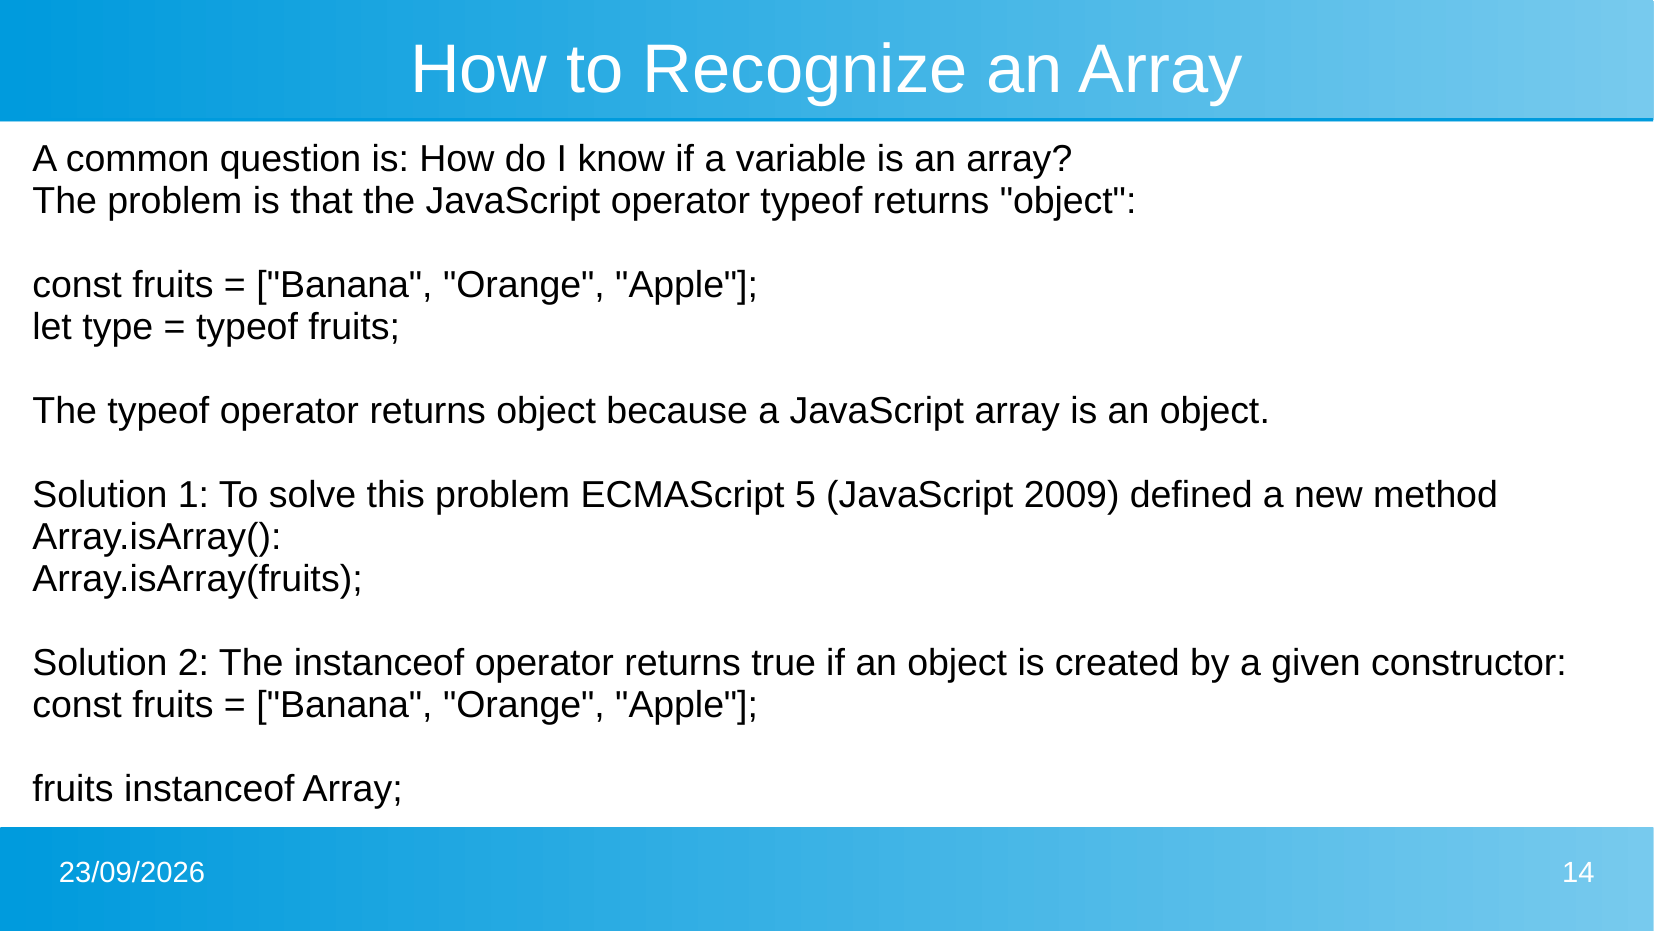

# How to Recognize an Array
A common question is: How do I know if a variable is an array?
The problem is that the JavaScript operator typeof returns "object":
const fruits = ["Banana", "Orange", "Apple"];
let type = typeof fruits;
The typeof operator returns object because a JavaScript array is an object.
Solution 1: To solve this problem ECMAScript 5 (JavaScript 2009) defined a new method Array.isArray():
Array.isArray(fruits);
Solution 2: The instanceof operator returns true if an object is created by a given constructor:
const fruits = ["Banana", "Orange", "Apple"];
fruits instanceof Array;
14